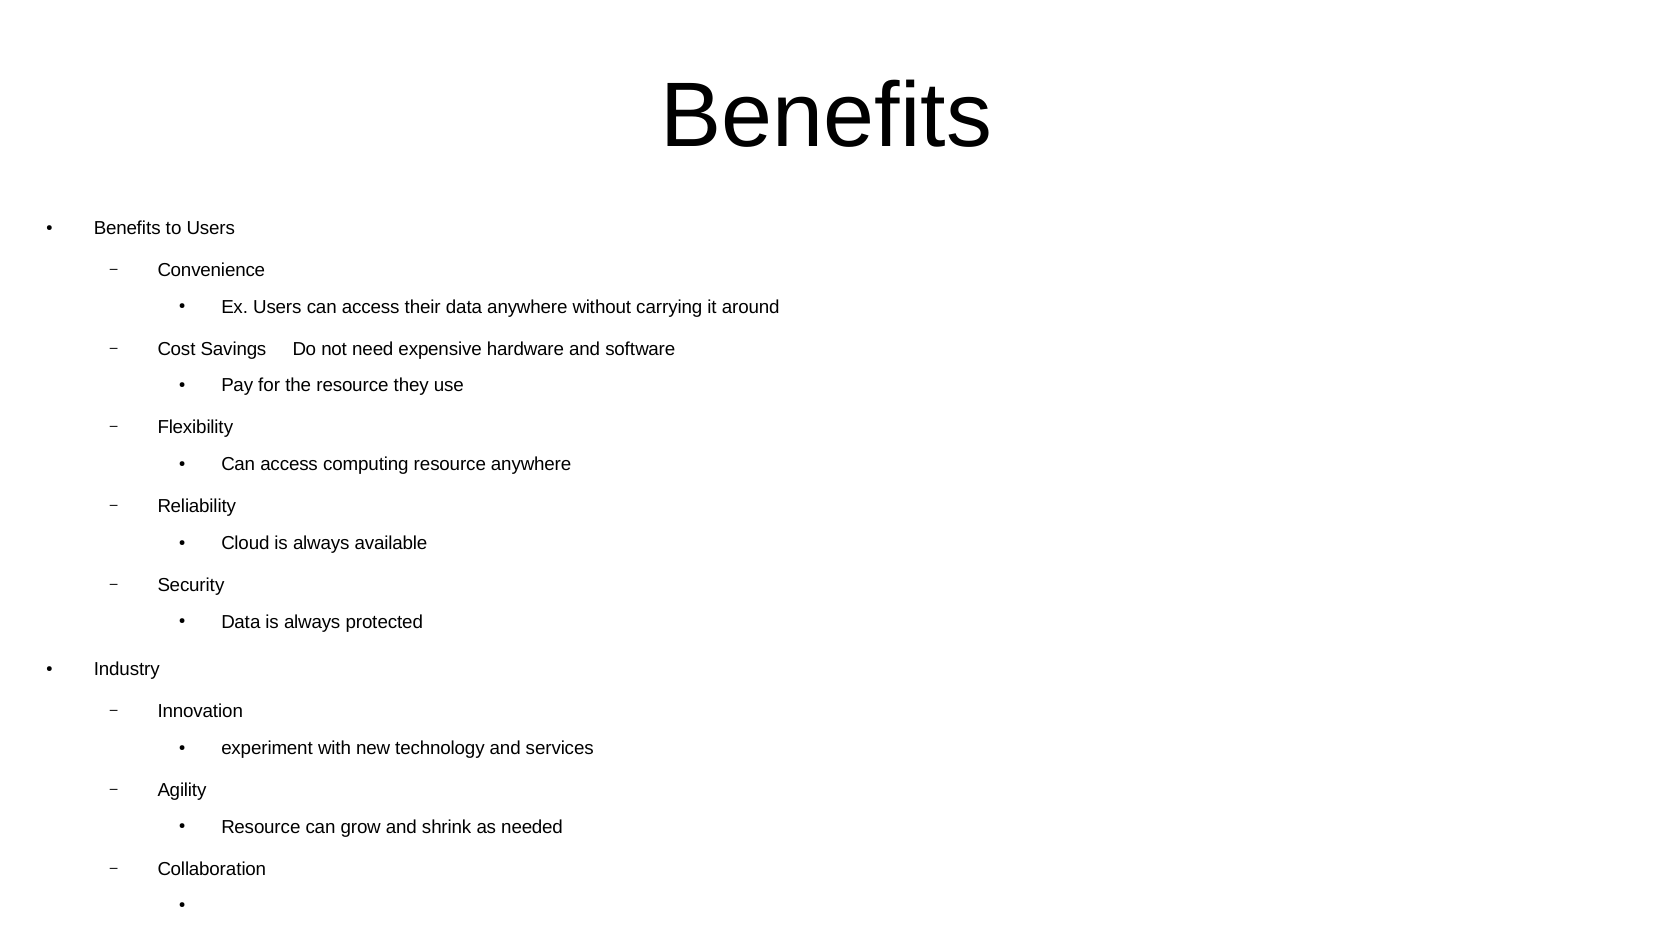

# Benefits
Benefits to Users
Convenience
Ex. Users can access their data anywhere without carrying it around
Cost Savings	Do not need expensive hardware and software
Pay for the resource they use
Flexibility
Can access computing resource anywhere
Reliability
Cloud is always available
Security
Data is always protected
Industry
Innovation
experiment with new technology and services
Agility
Resource can grow and shrink as needed
Collaboration